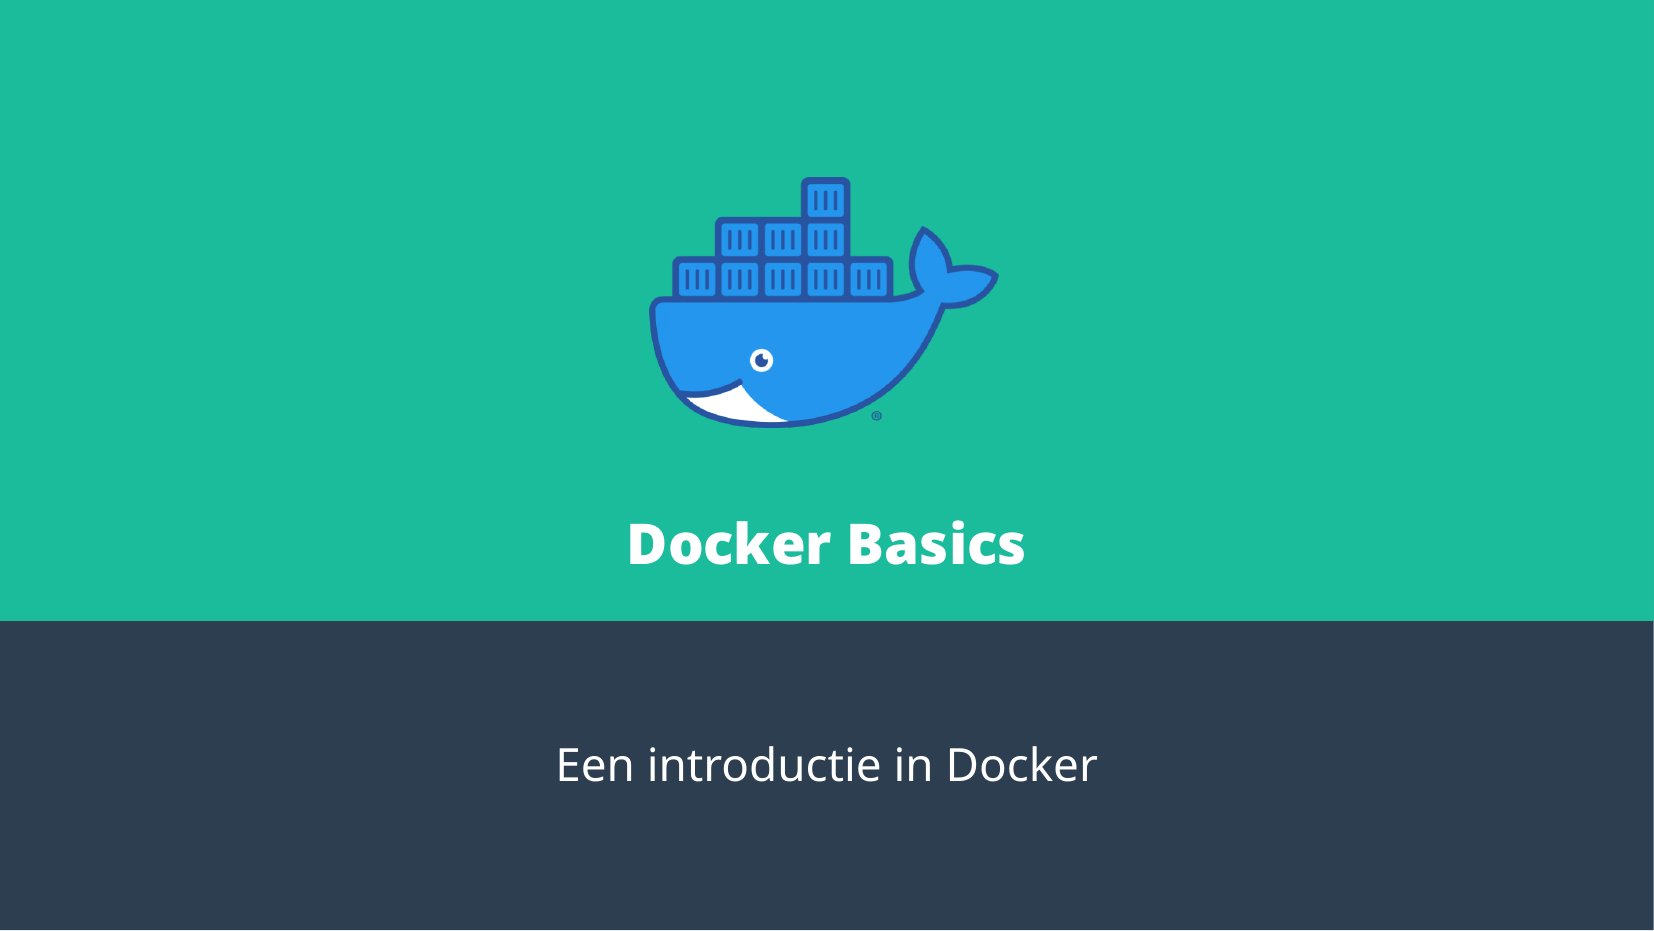

# Docker Basics
Een introductie in Docker